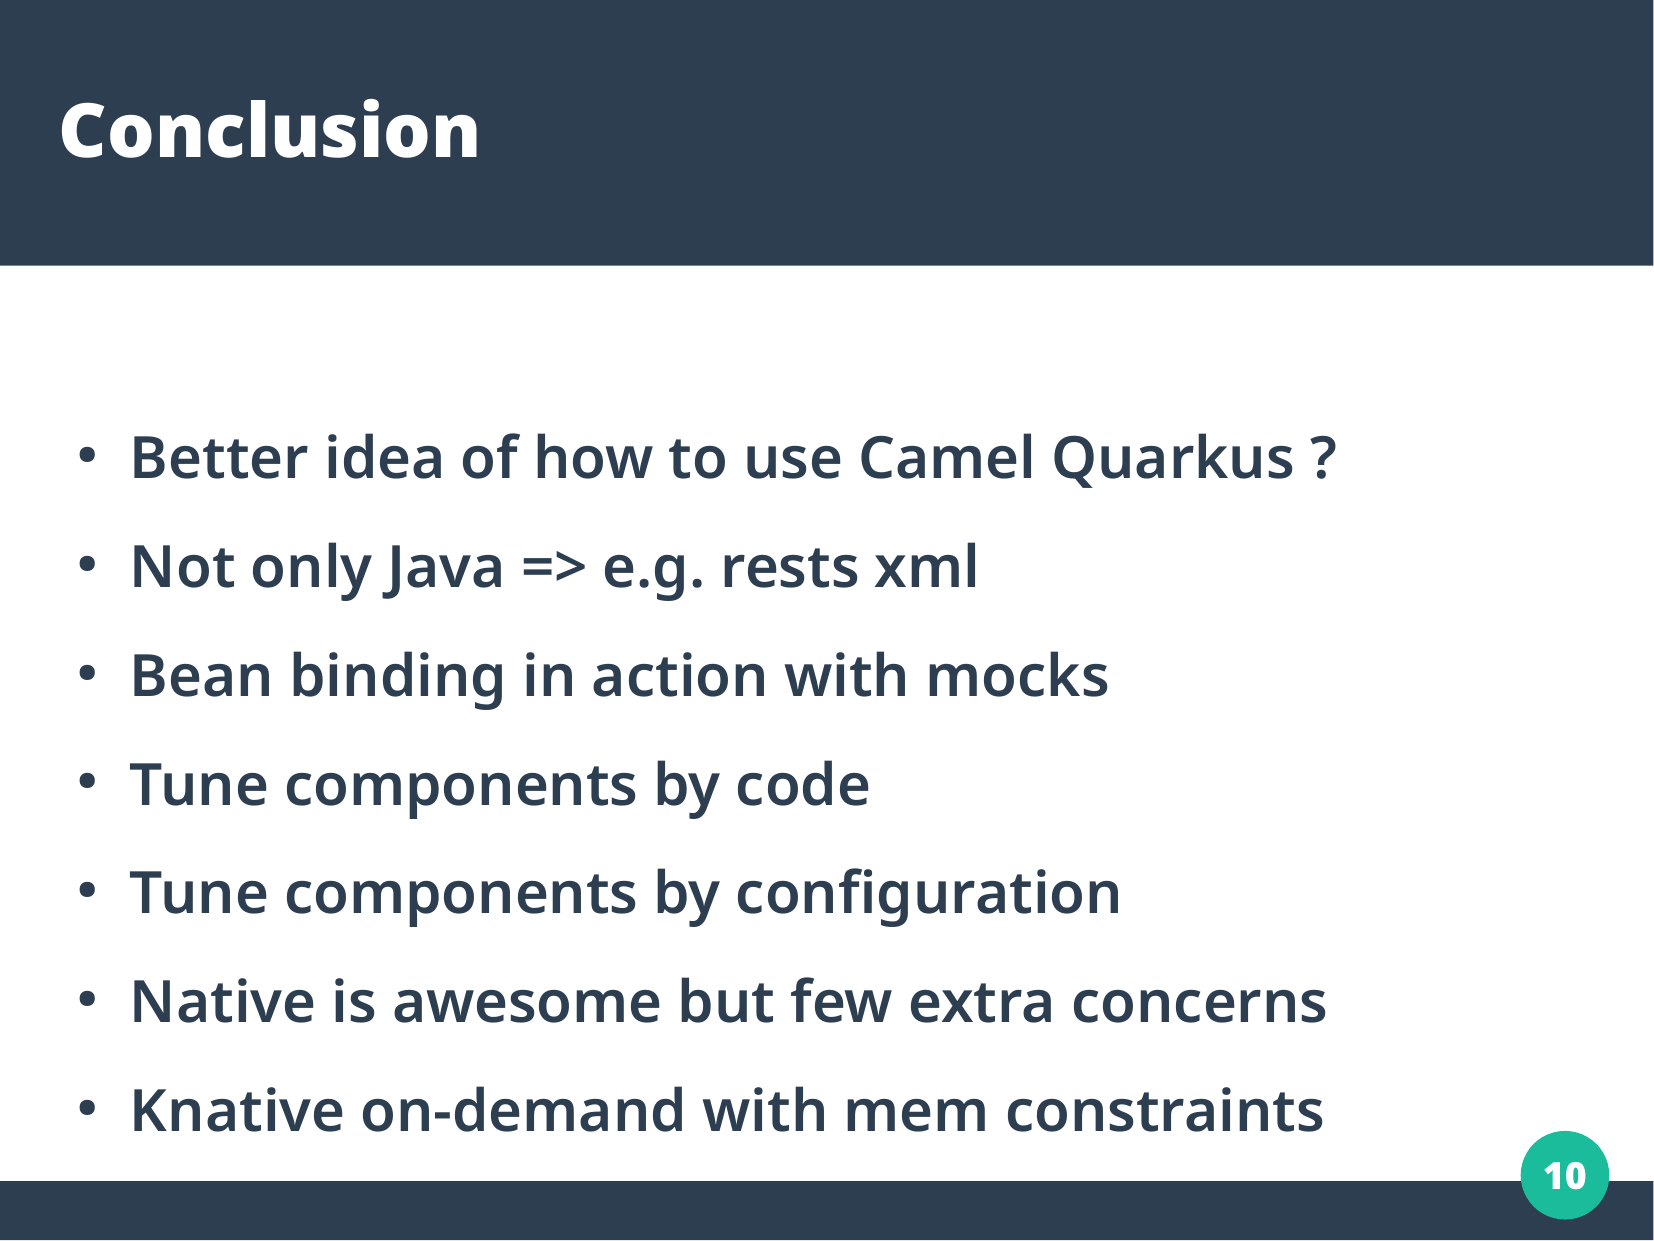

# Conclusion
Better idea of how to use Camel Quarkus ?
Not only Java => e.g. rests xml
Bean binding in action with mocks
Tune components by code
Tune components by configuration
Native is awesome but few extra concerns
Knative on-demand with mem constraints
10